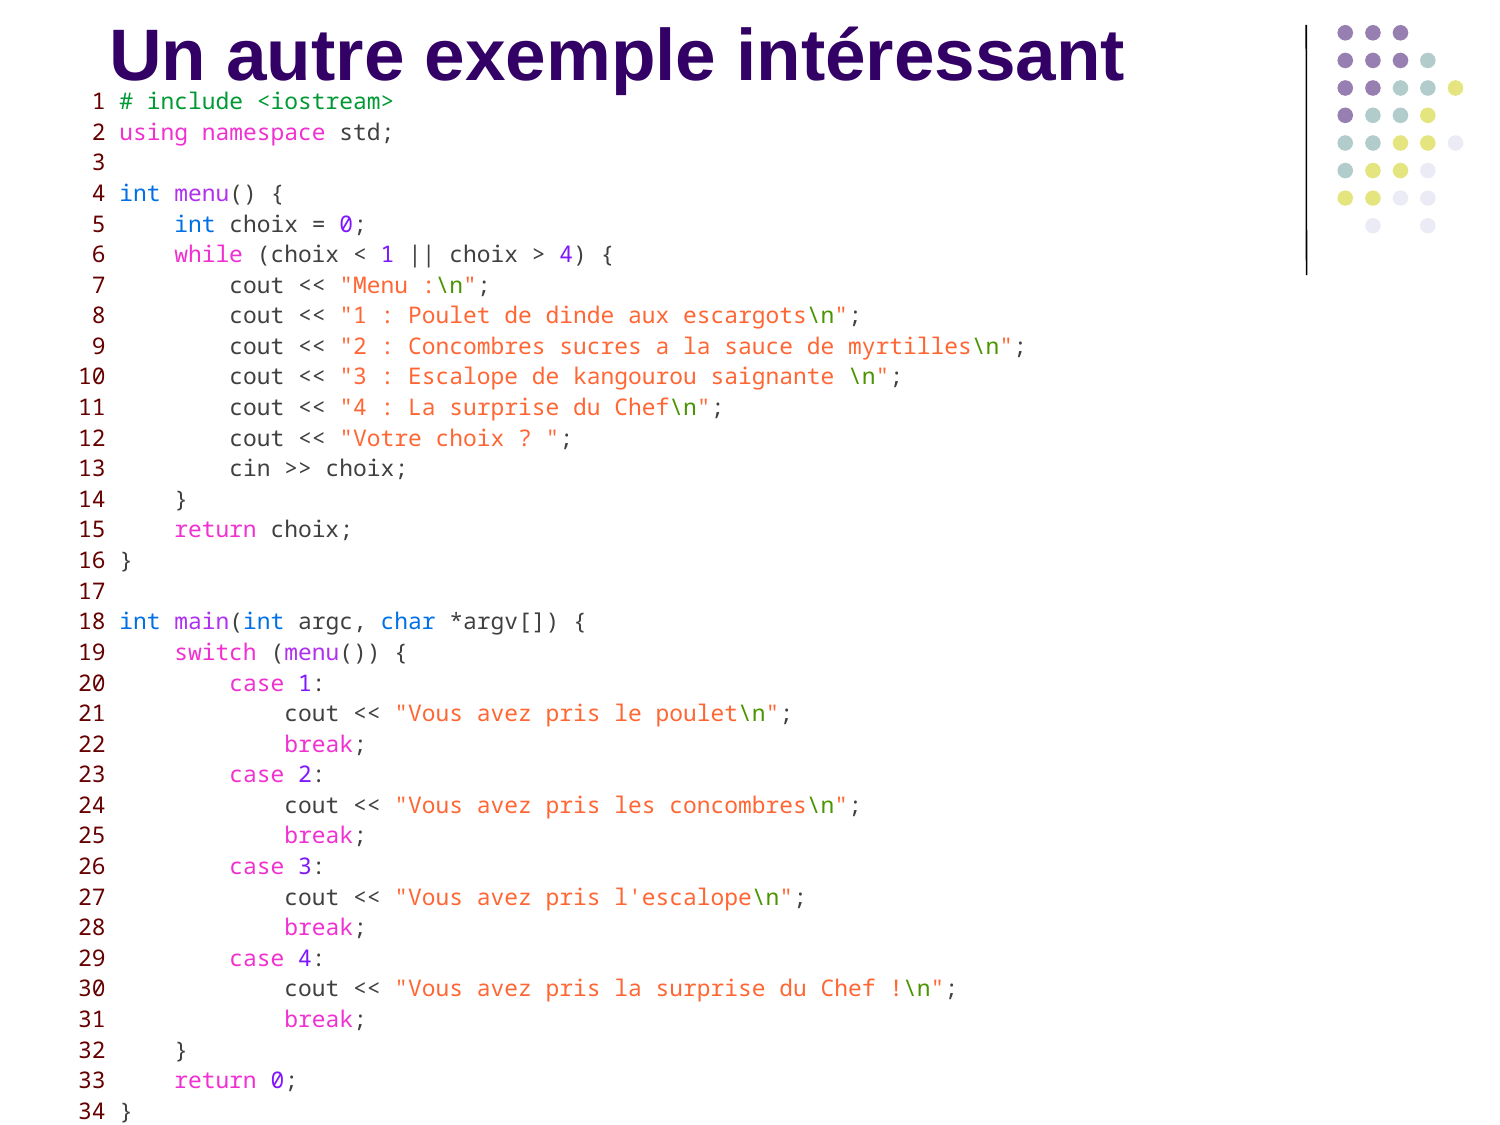

# Un autre exemple intéressant
 1 # include <iostream>
 2 using namespace std;
 3
 4 int menu() {
 5 int choix = 0;
 6 while (choix < 1 || choix > 4) {
 7 cout << "Menu :\n";
 8 cout << "1 : Poulet de dinde aux escargots\n";
 9 cout << "2 : Concombres sucres a la sauce de myrtilles\n";
10 cout << "3 : Escalope de kangourou saignante \n";
11 cout << "4 : La surprise du Chef\n";
12 cout << "Votre choix ? ";
13 cin >> choix;
14 }
15 return choix;
16 }
17
18 int main(int argc, char *argv[]) {
19 switch (menu()) {
20 case 1:
21 cout << "Vous avez pris le poulet\n";
22 break;
23 case 2:
24 cout << "Vous avez pris les concombres\n";
25 break;
26 case 3:
27 cout << "Vous avez pris l'escalope\n";
28 break;
29 case 4:
30 cout << "Vous avez pris la surprise du Chef !\n";
31 break;
32 }
33 return 0;
34 }